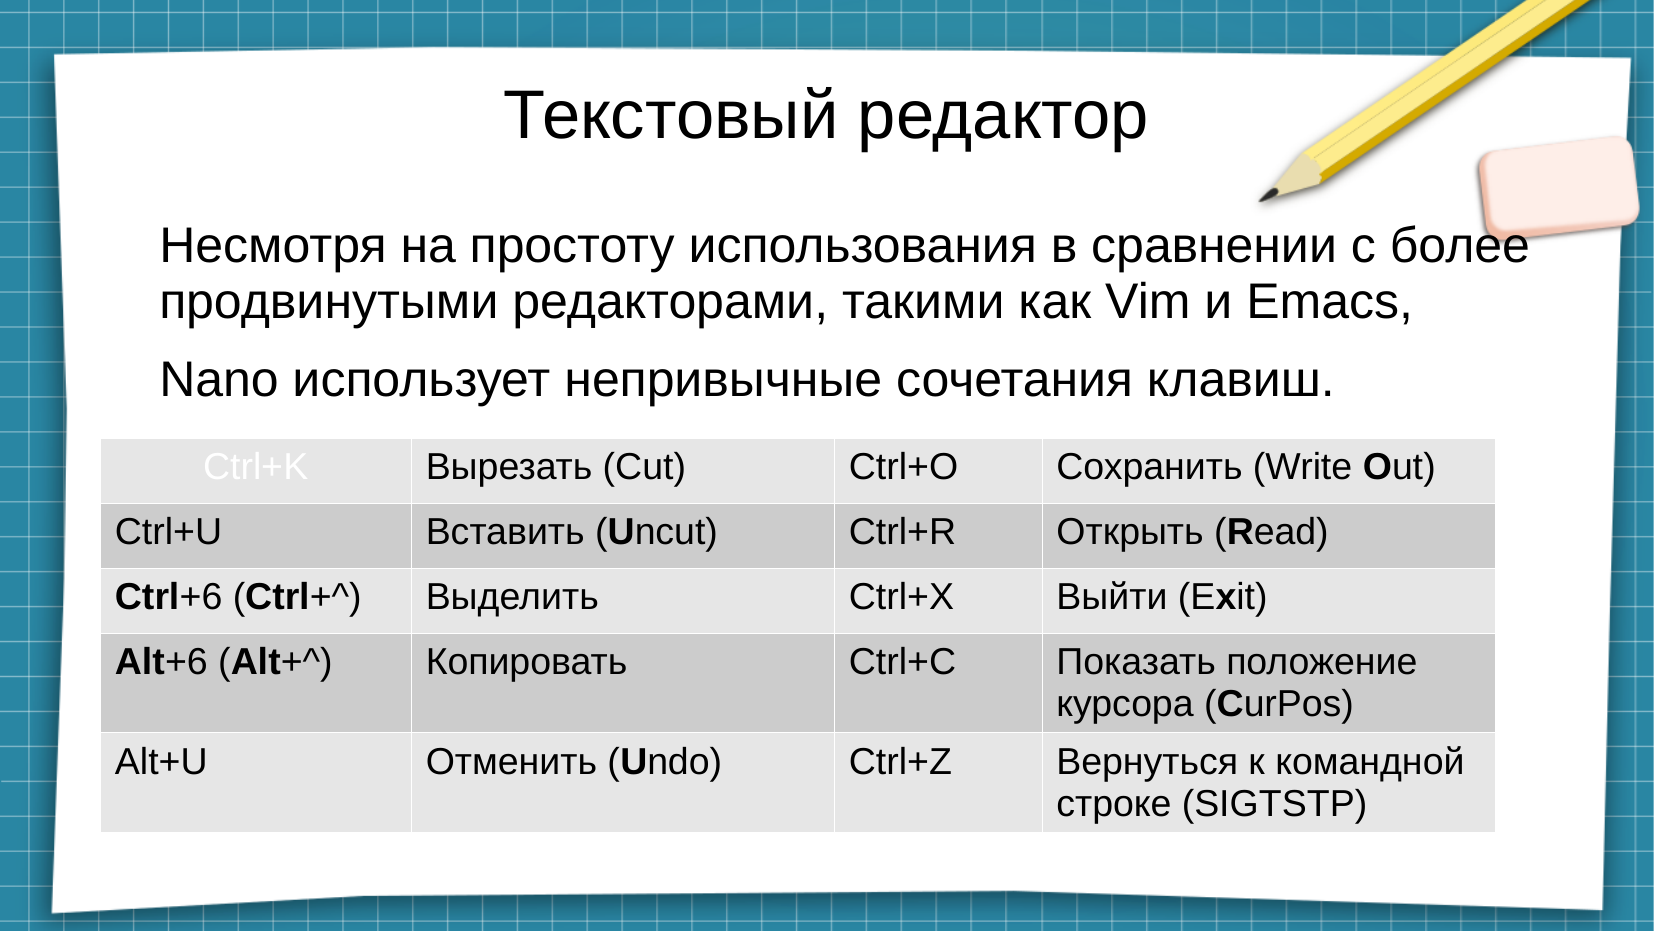

# Текстовый редактор
Несмотря на простоту использования в сравнении с более продвинутыми редакторами, такими как Vim и Emacs,
Nano использует непривычные сочетания клавиш.
| Ctrl+K | Вырезать (Cut) | Ctrl+O | Сохранить (Write Out) |
| --- | --- | --- | --- |
| Ctrl+U | Вставить (Uncut) | Ctrl+R | Открыть (Read) |
| Ctrl+6 (Ctrl+^) | Выделить | Ctrl+X | Выйти (Exit) |
| Alt+6 (Alt+^) | Копировать | Ctrl+C | Показать положение курсора (CurPos) |
| Alt+U | Отменить (Undo) | Ctrl+Z | Вернуться к командной строке (SIGTSTP) |